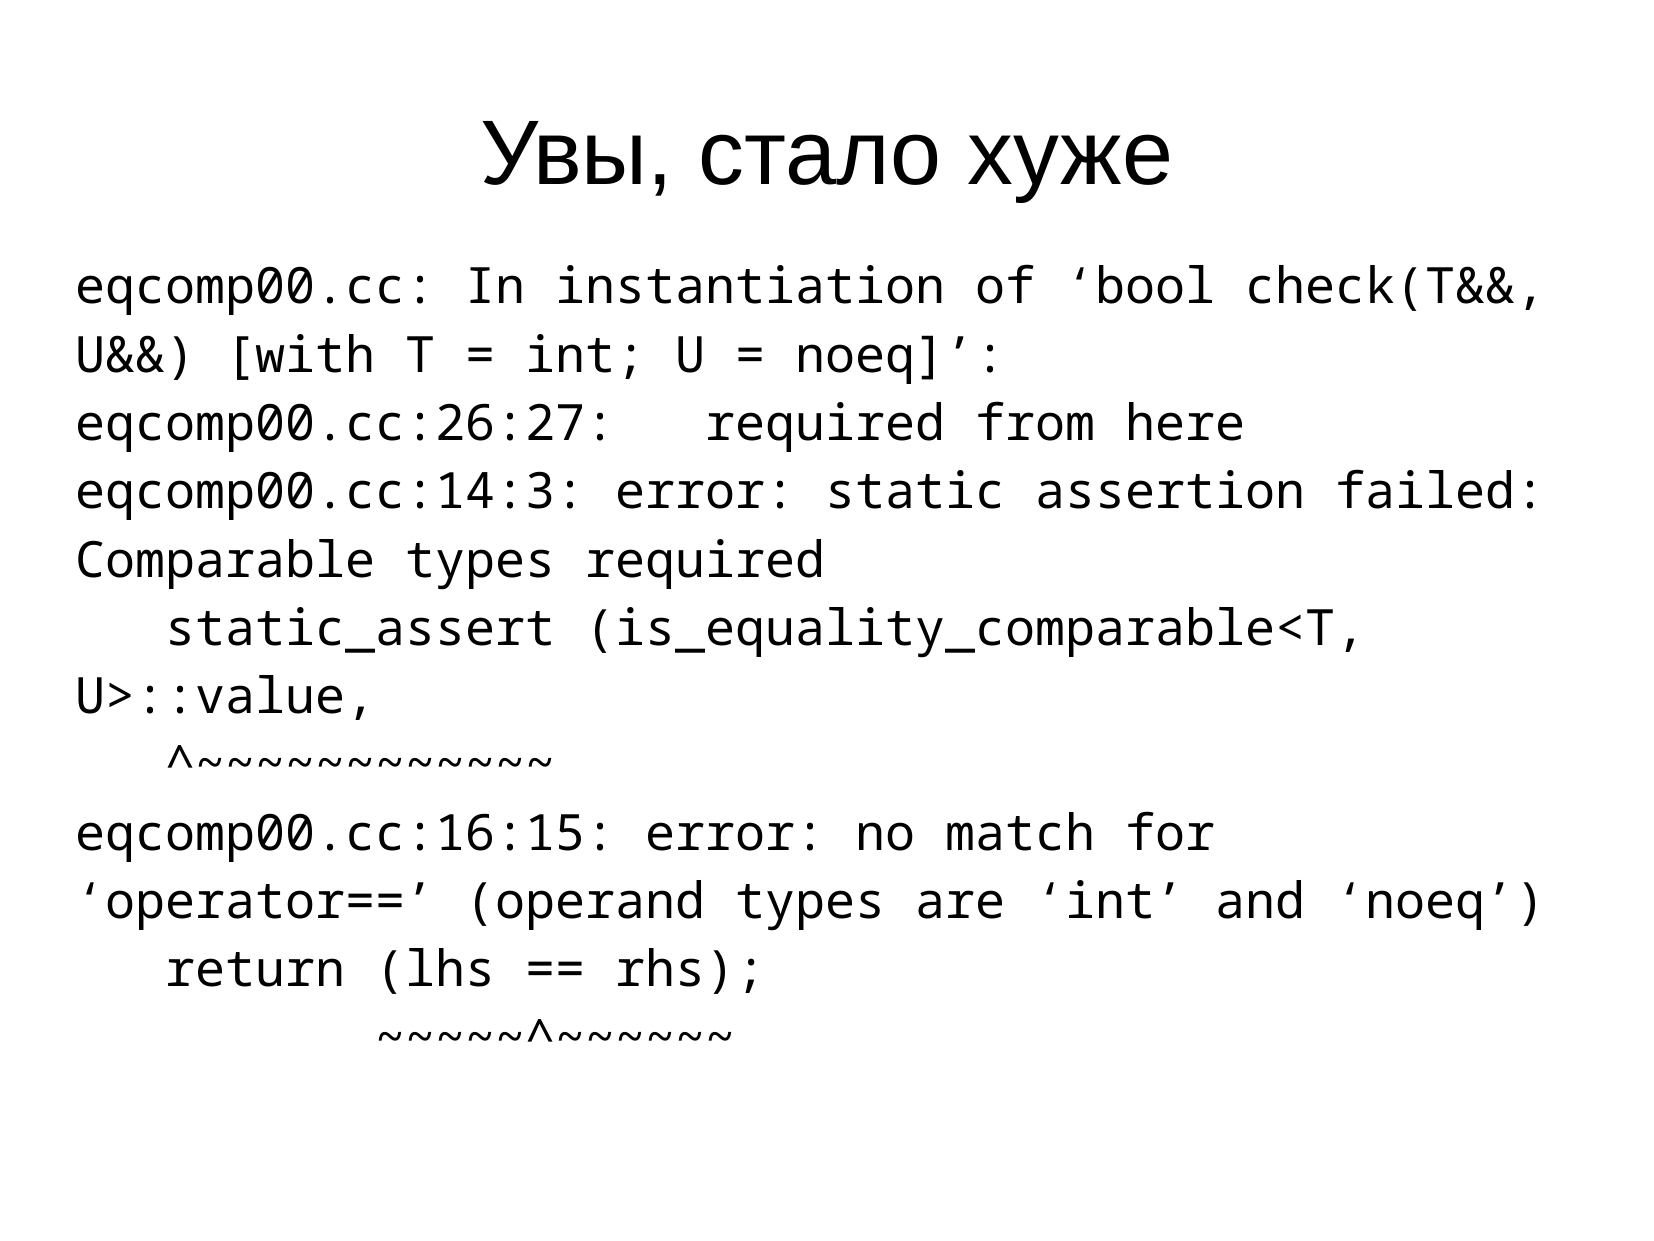

# Увы, стало хуже
eqcomp00.cc: In instantiation of ‘bool check(T&&, U&&) [with T = int; U = noeq]’:
eqcomp00.cc:26:27: required from here
eqcomp00.cc:14:3: error: static assertion failed: Comparable types required
 static_assert (is_equality_comparable<T, U>::value,
 ^~~~~~~~~~~~~
eqcomp00.cc:16:15: error: no match for ‘operator==’ (operand types are ‘int’ and ‘noeq’)
 return (lhs == rhs);
 ~~~~~^~~~~~~